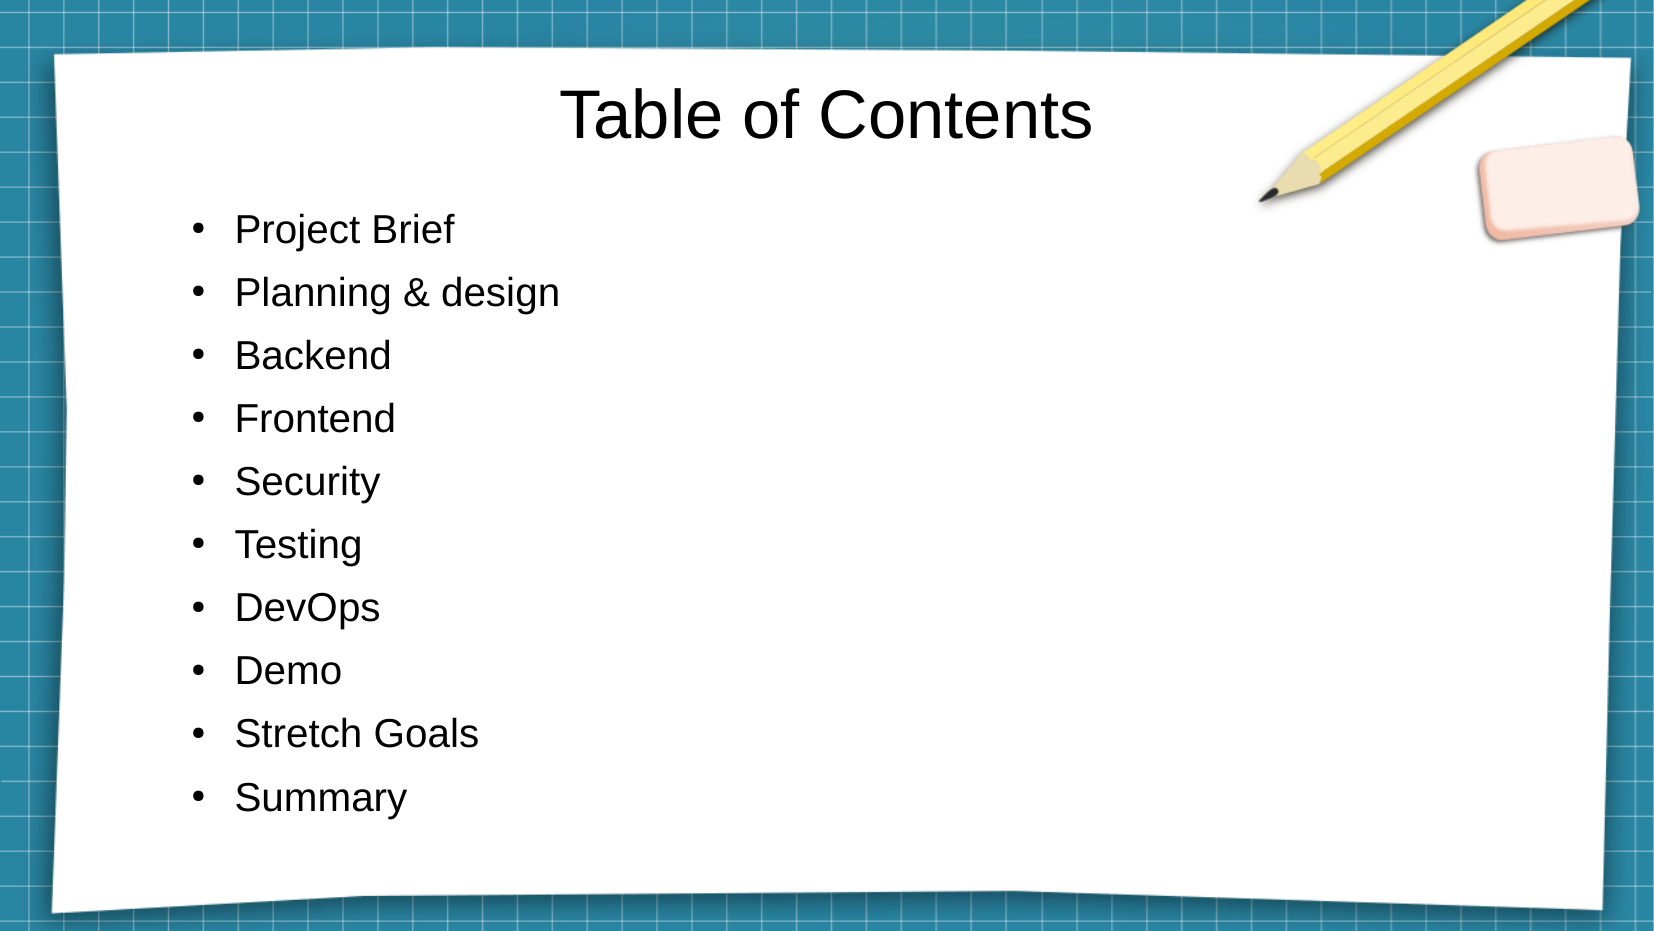

# Table of Contents
Project Brief
Planning & design
Backend
Frontend
Security
Testing
DevOps
Demo
Stretch Goals
Summary